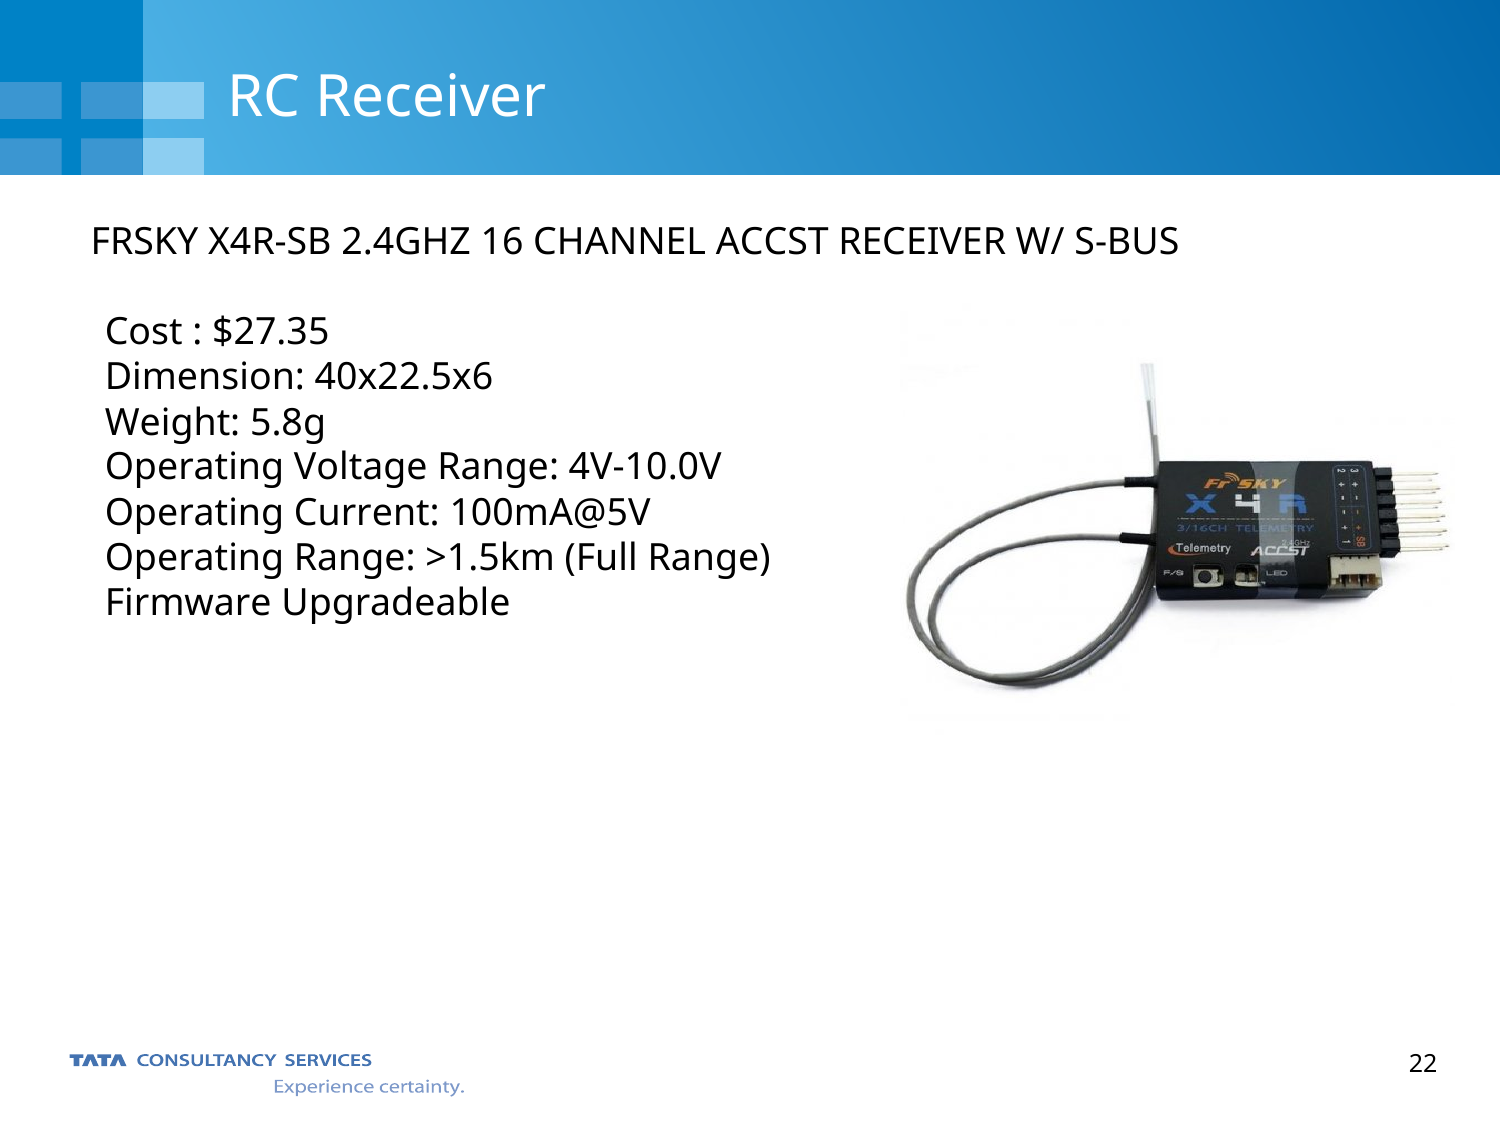

RC Receiver
FRSKY X4R-SB 2.4GHZ 16 CHANNEL ACCST RECEIVER W/ S-BUS
Cost : $27.35
Dimension: 40x22.5x6
Weight: 5.8g
Operating Voltage Range: 4V-10.0V
Operating Current: 100mA@5V
Operating Range: >1.5km (Full Range)
Firmware Upgradeable